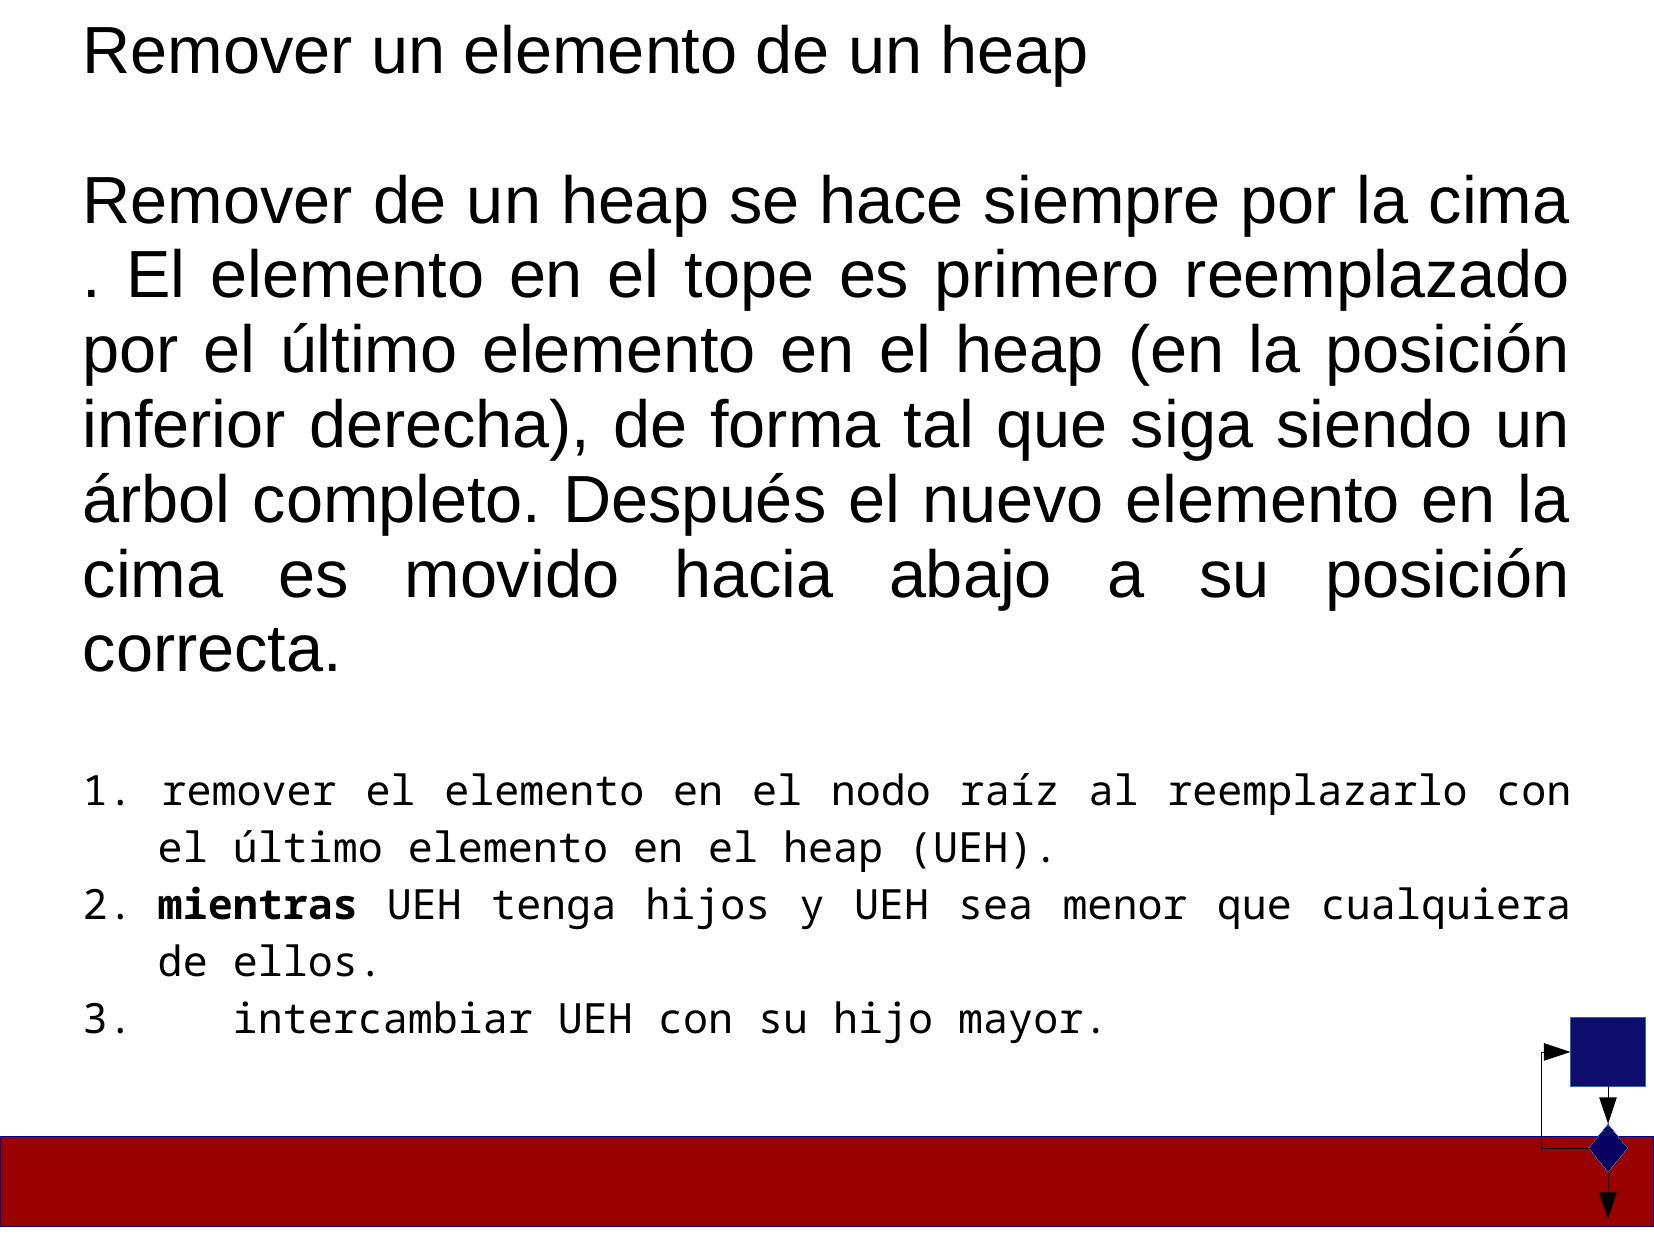

# Remover un elemento de un heap
Remover de un heap se hace siempre por la cima . El elemento en el tope es primero reemplazado por el último elemento en el heap (en la posición inferior derecha), de forma tal que siga siendo un árbol completo. Después el nuevo elemento en la cima es movido hacia abajo a su posición correcta.
1. remover el elemento en el nodo raíz al reemplazarlo con 	el último elemento en el heap (UEH).
2.	mientras UEH tenga hijos y UEH sea menor que cualquiera 	de ellos.
3. 	intercambiar UEH con su hijo mayor.